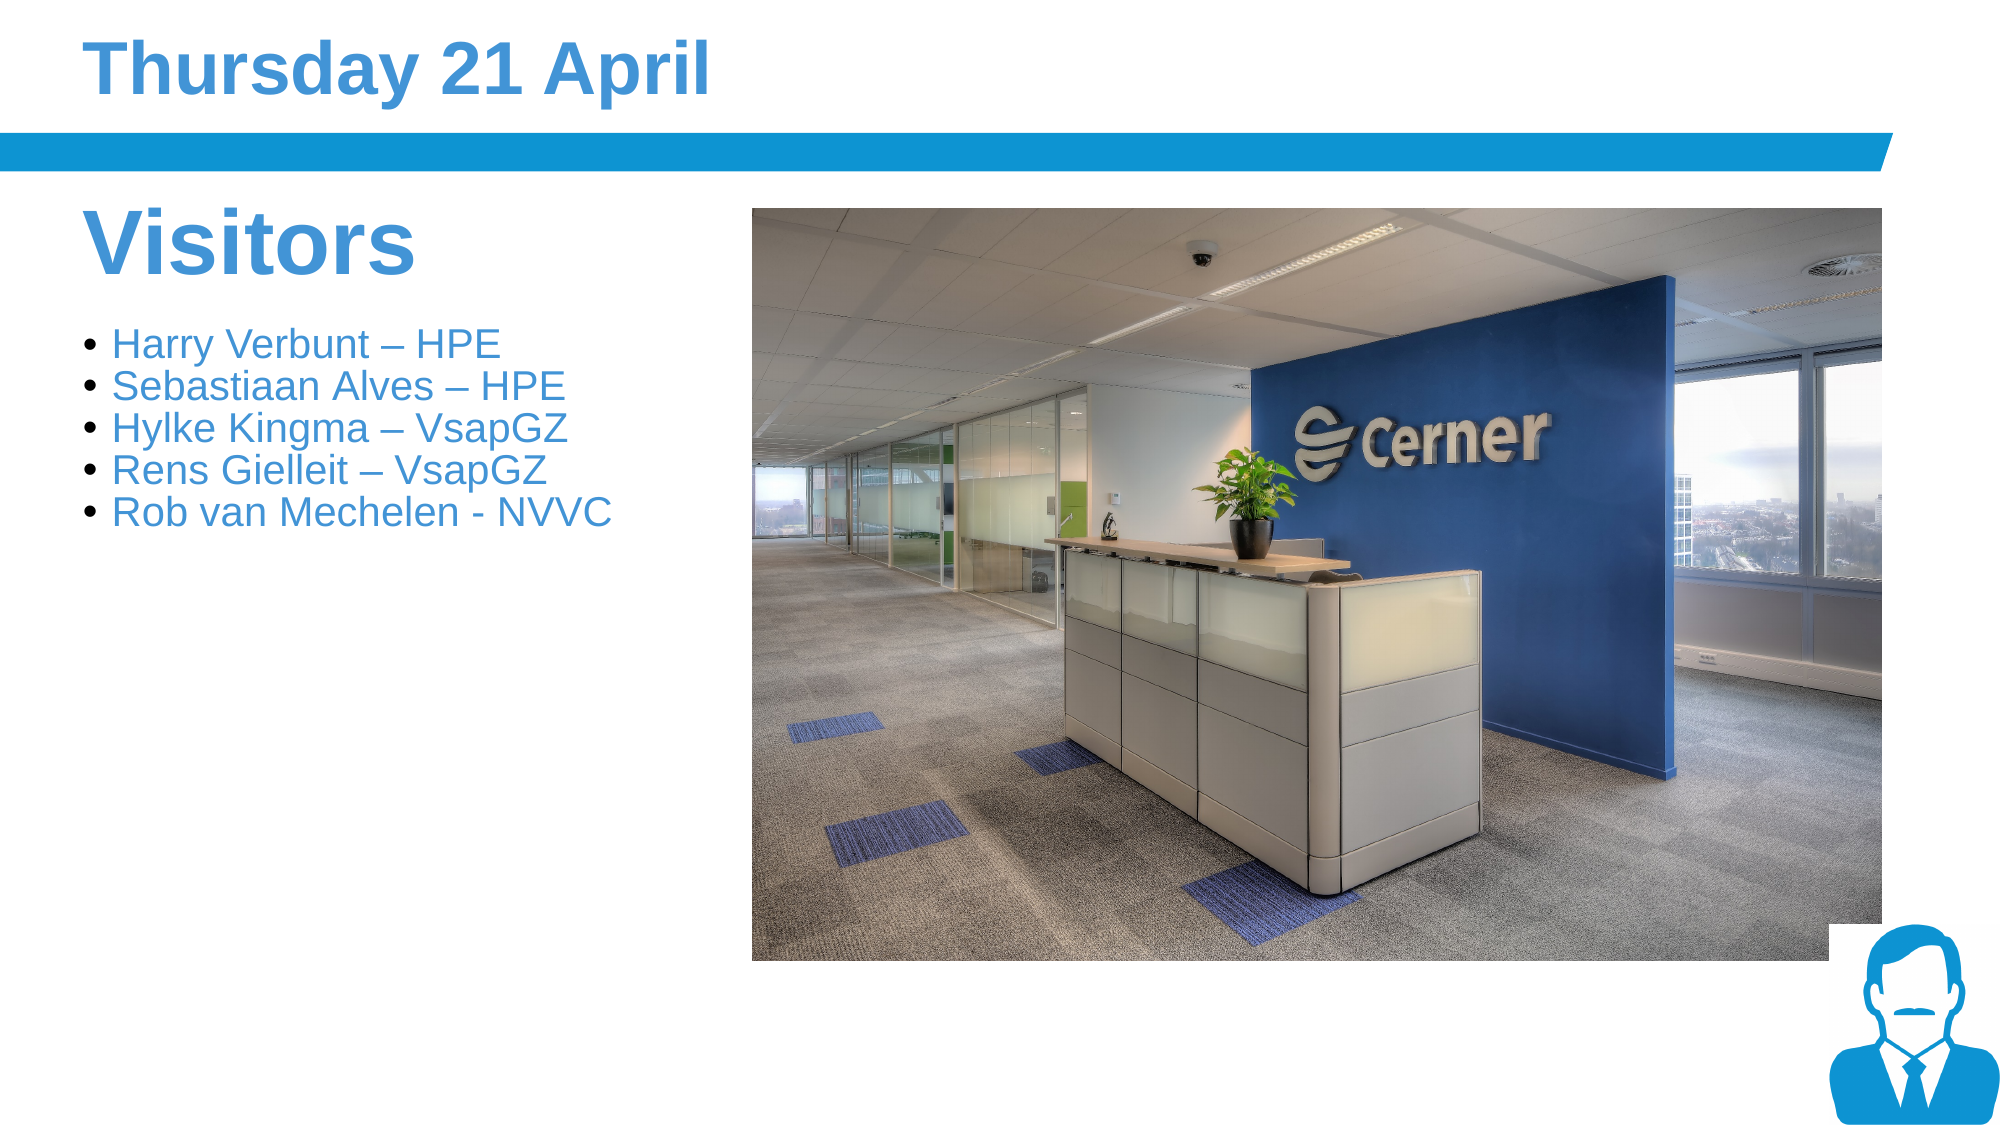

# Thursday 21 April
Visitors
Harry Verbunt – HPE
Sebastiaan Alves – HPE
Hylke Kingma – VsapGZ
Rens Gielleit – VsapGZ
Rob van Mechelen - NVVC